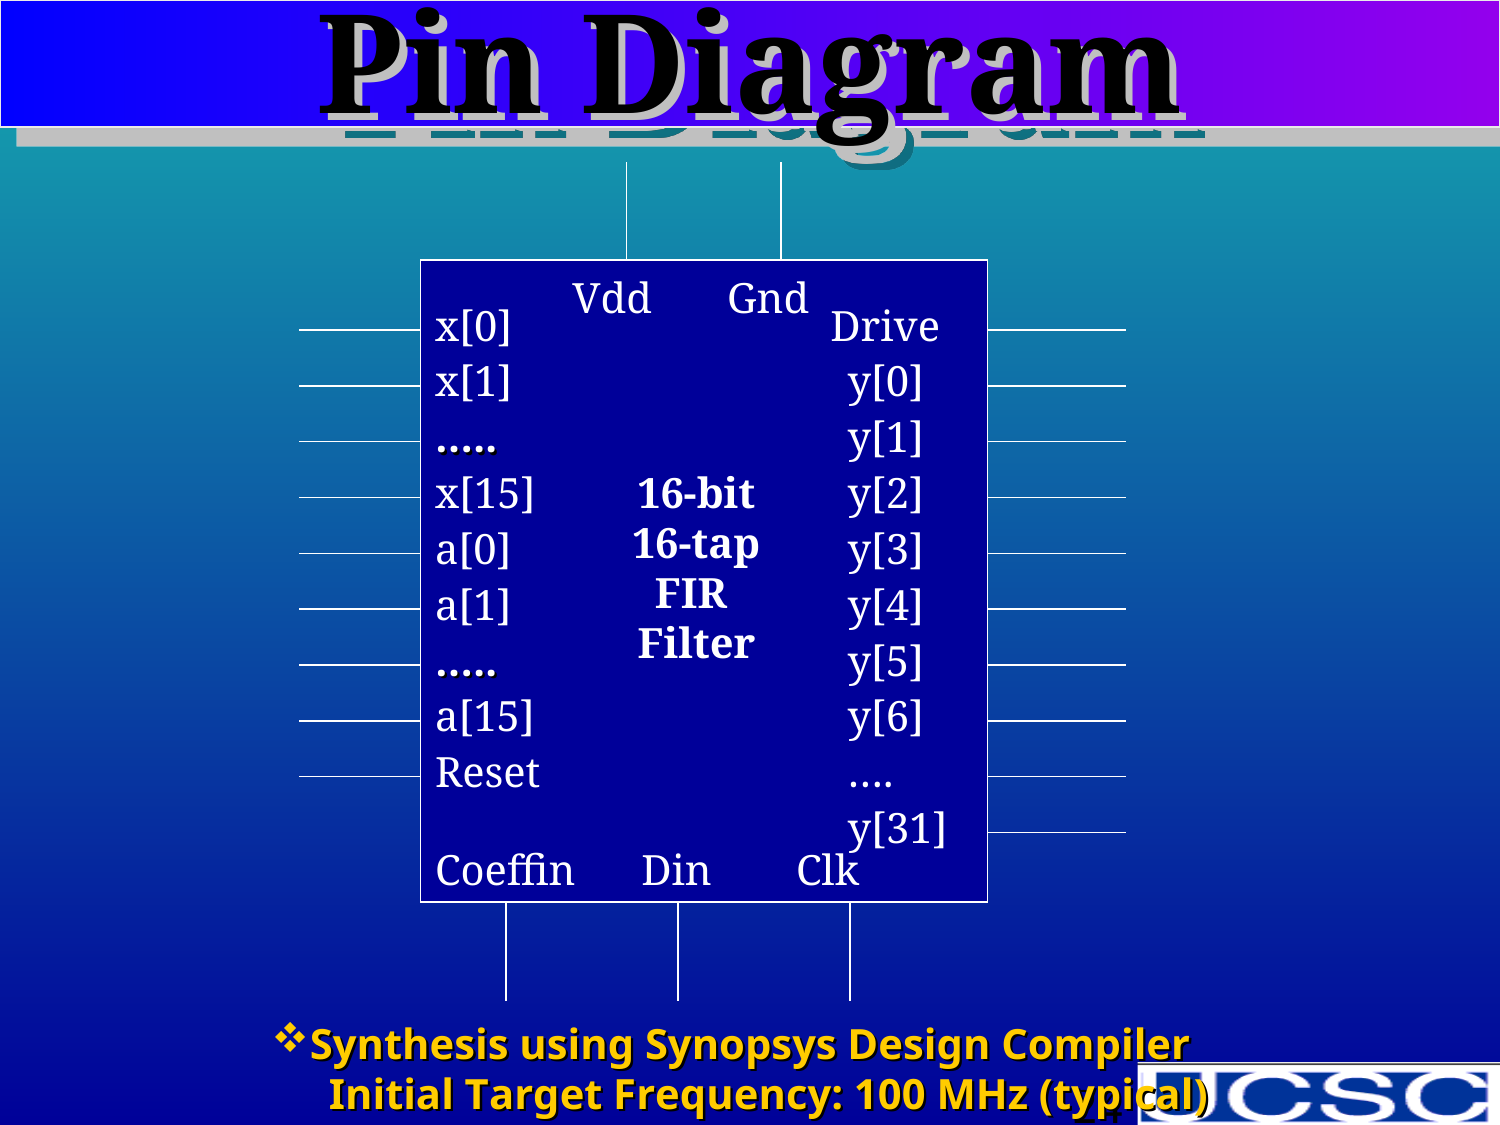

# Pin Diagram
Vdd
Gnd
x[0]
Drive
x[1]
y[0]
…..
y[1]
x[15]
16-bit
16-tap
FIR
Filter
y[2]
a[0]
y[3]
a[1]
y[4]
…..
y[5]
a[15]
y[6]
Reset
….
y[31]
Coeffin
Din
Clk
Synthesis using Synopsys Design Compiler
Initial Target Frequency: 100 MHz (typical)
24